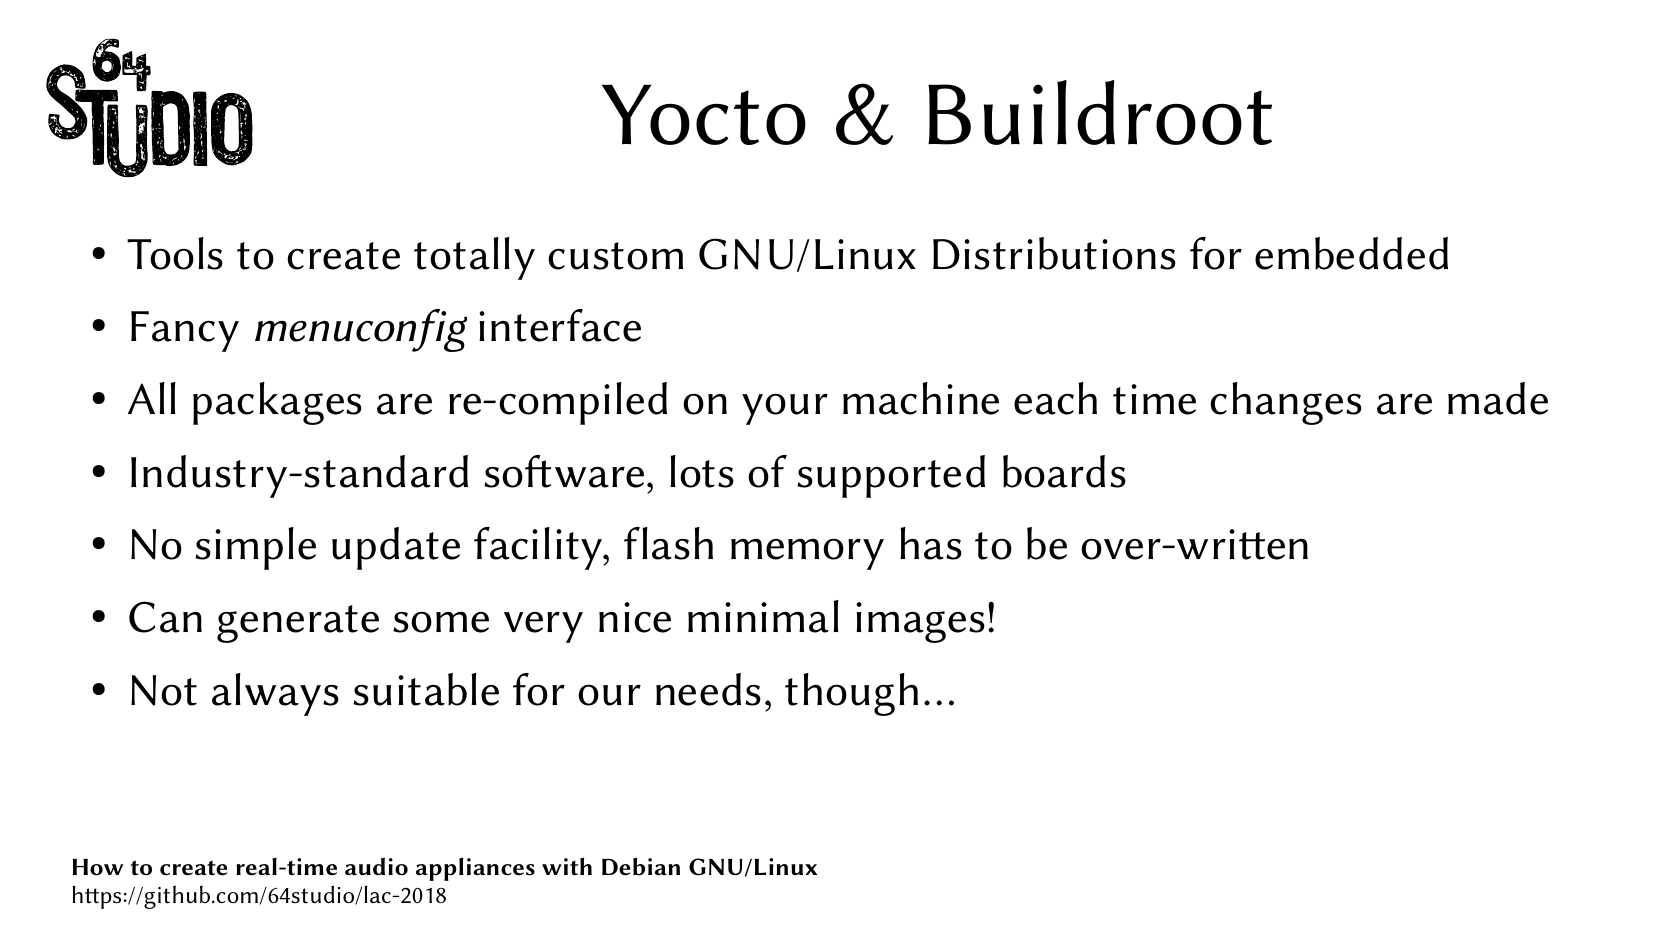

# Yocto & Buildroot
Tools to create totally custom GNU/Linux Distributions for embedded
Fancy menuconfig interface
All packages are re-compiled on your machine each time changes are made
Industry-standard software, lots of supported boards
No simple update facility, flash memory has to be over-written
Can generate some very nice minimal images!
Not always suitable for our needs, though...